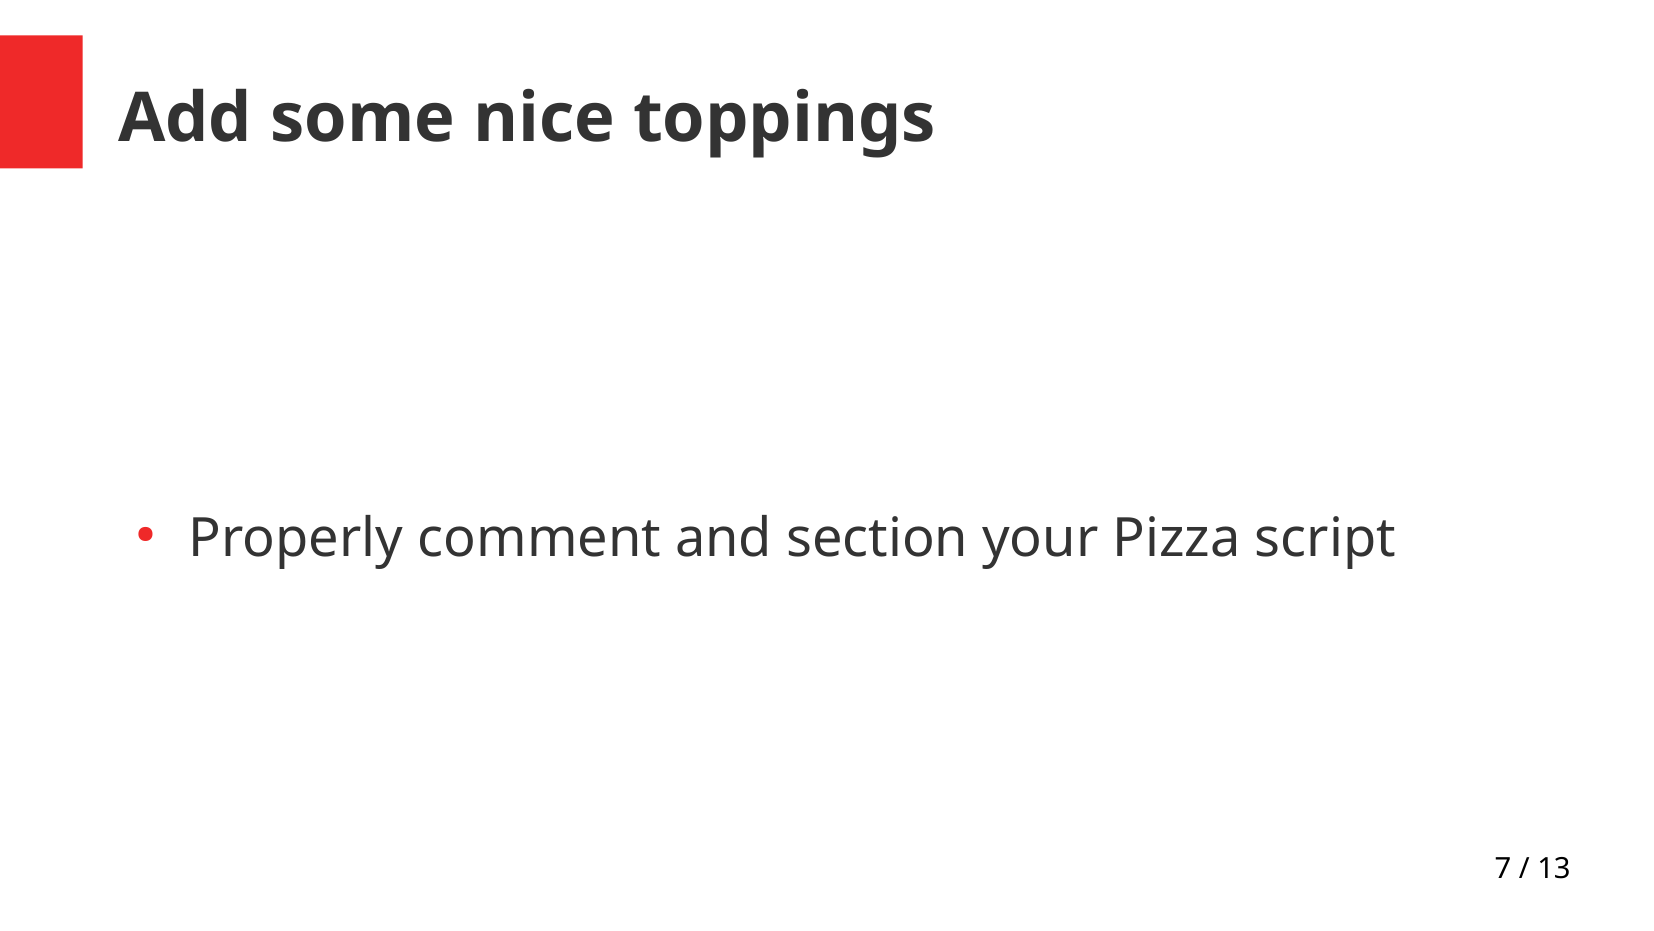

# Add some nice toppings
Properly comment and section your Pizza script
7